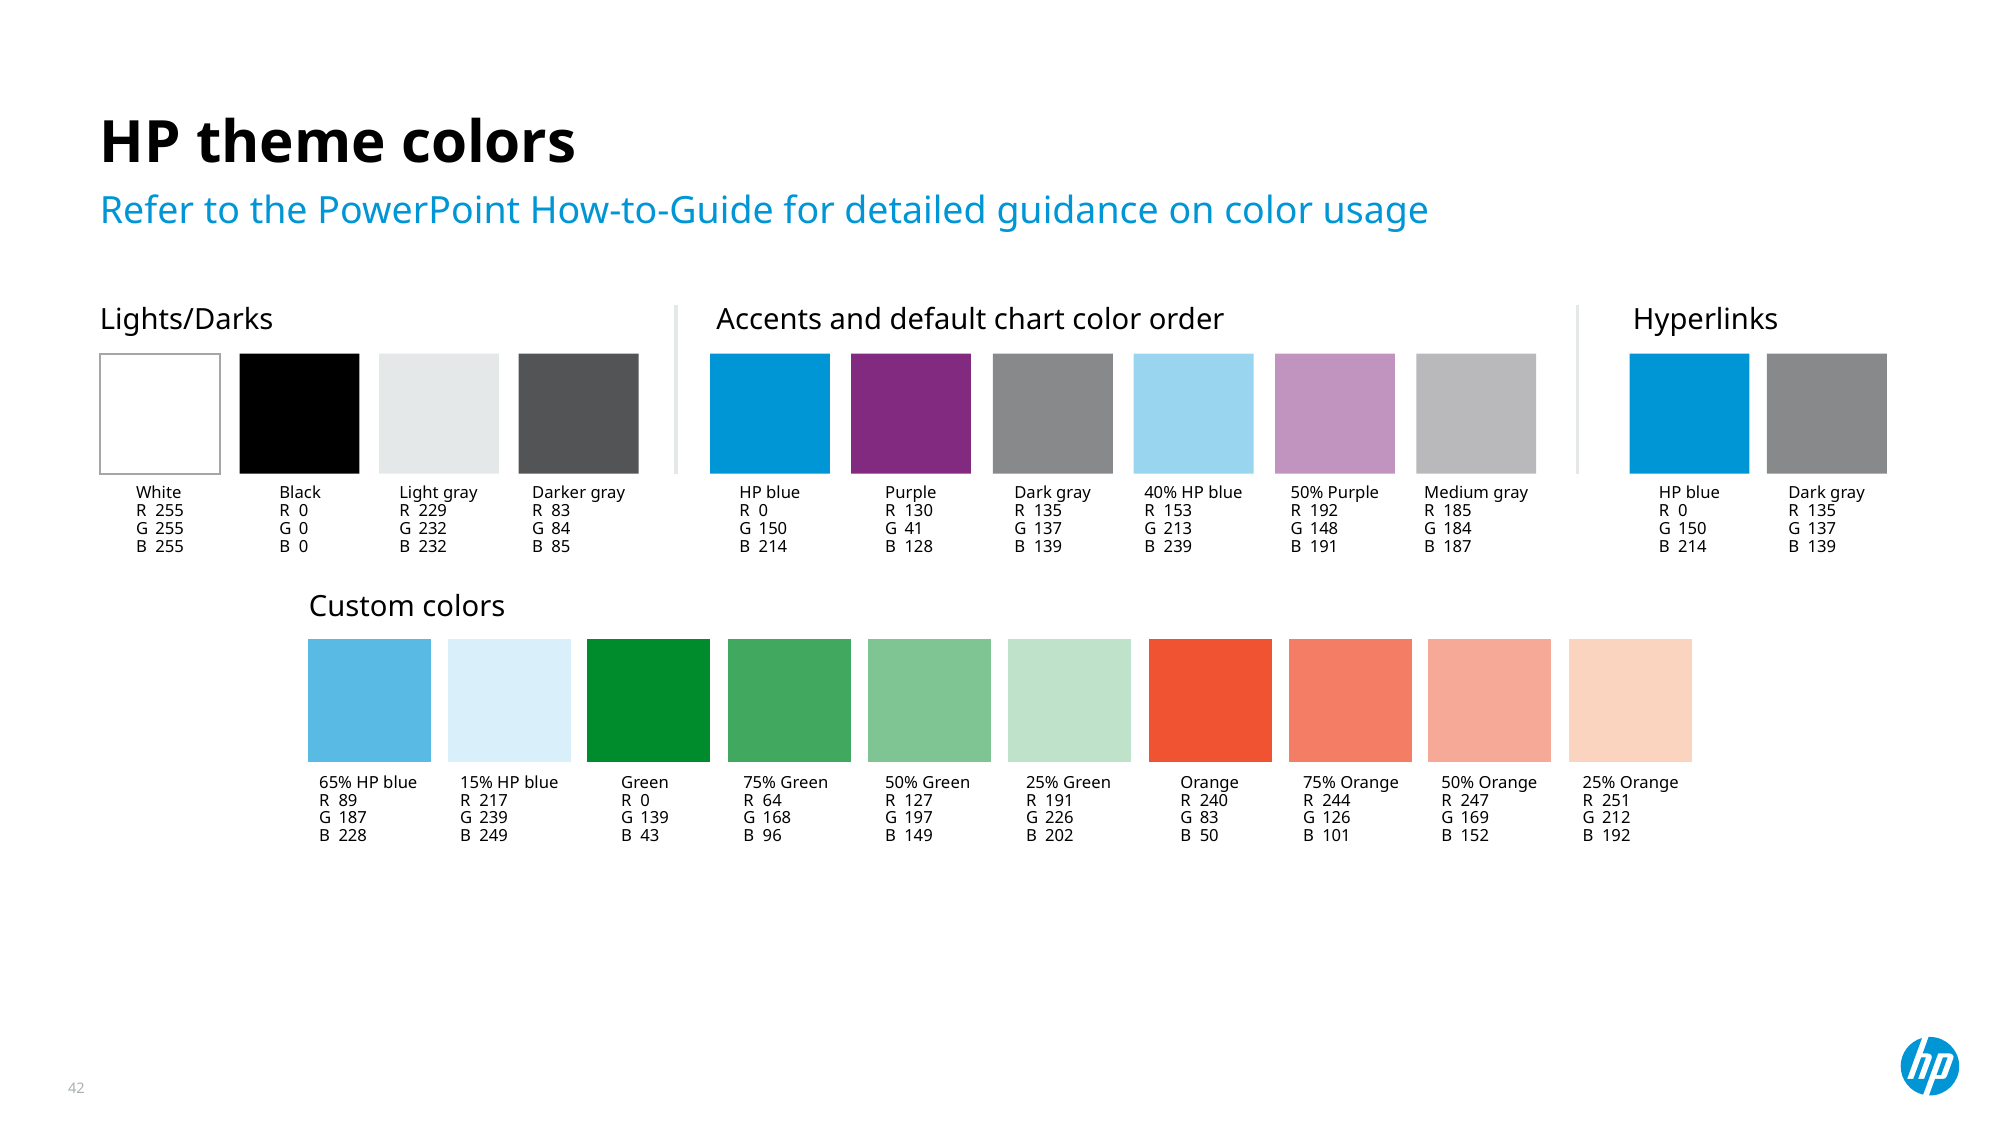

# HP theme colors
Refer to the PowerPoint How-to-Guide for detailed guidance on color usage
Lights/Darks
Accents and default chart color order
Hyperlinks
White
R	255
G	255
B	255
Black
R	0
G	0
B	0
Light gray
R	229
G	232
B	232
Darker gray
R	83
G	84
B	85
HP blue
R	0
G	150
B	214
Purple
R	130
G	41
B	128
Dark gray
R	135
G	137
B	139
40% HP blue
R	153
G	213
B	239
50% Purple
R	192
G	148
B	191
Medium gray
R	185
G	184
B	187
HP blue
R	0
G	150
B	214
Dark gray
R	135
G	137
B	139
Custom colors
65% HP blue
R	89
G	187
B	228
15% HP blue
R	217
G	239
B	249
Green
R	0
G	139
B	43
75% Green
R	64
G	168
B	96
50% Green
R	127
G	197
B	149
25% Green
R	191
G	226
B	202
Orange
R	240
G	83
B	50
75% Orange
R	244
G	126
B	101
50% Orange
R	247
G	169
B	152
25% Orange
R	251
G	212
B	192